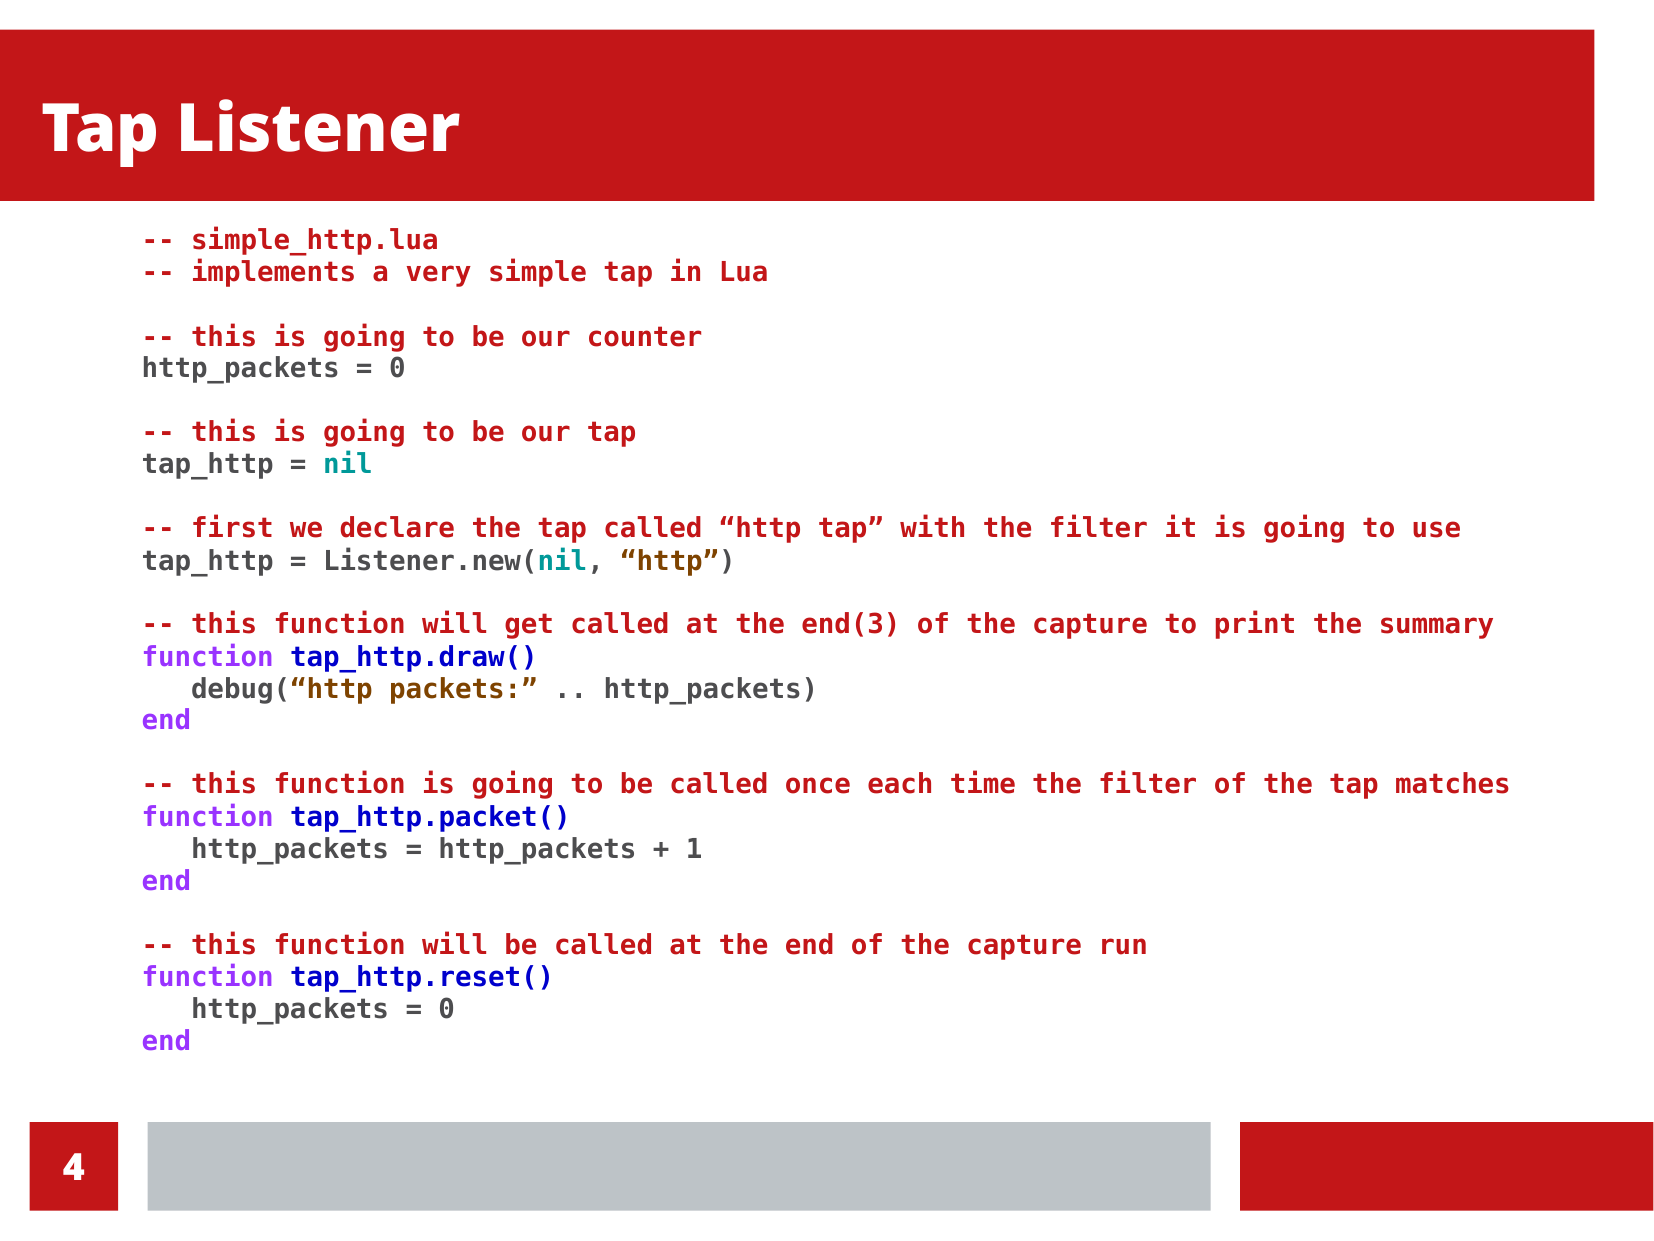

# Tap Listener
-- simple_http.lua
-- implements a very simple tap in Lua
-- this is going to be our counter
http_packets = 0
-- this is going to be our tap
tap_http = nil
-- first we declare the tap called “http tap” with the filter it is going to use
tap_http = Listener.new(nil, “http”)
-- this function will get called at the end(3) of the capture to print the summary
function tap_http.draw()
 debug(“http packets:” .. http_packets)
end
-- this function is going to be called once each time the filter of the tap matches
function tap_http.packet()
 http_packets = http_packets + 1
end
-- this function will be called at the end of the capture run
function tap_http.reset()
 http_packets = 0
end
4